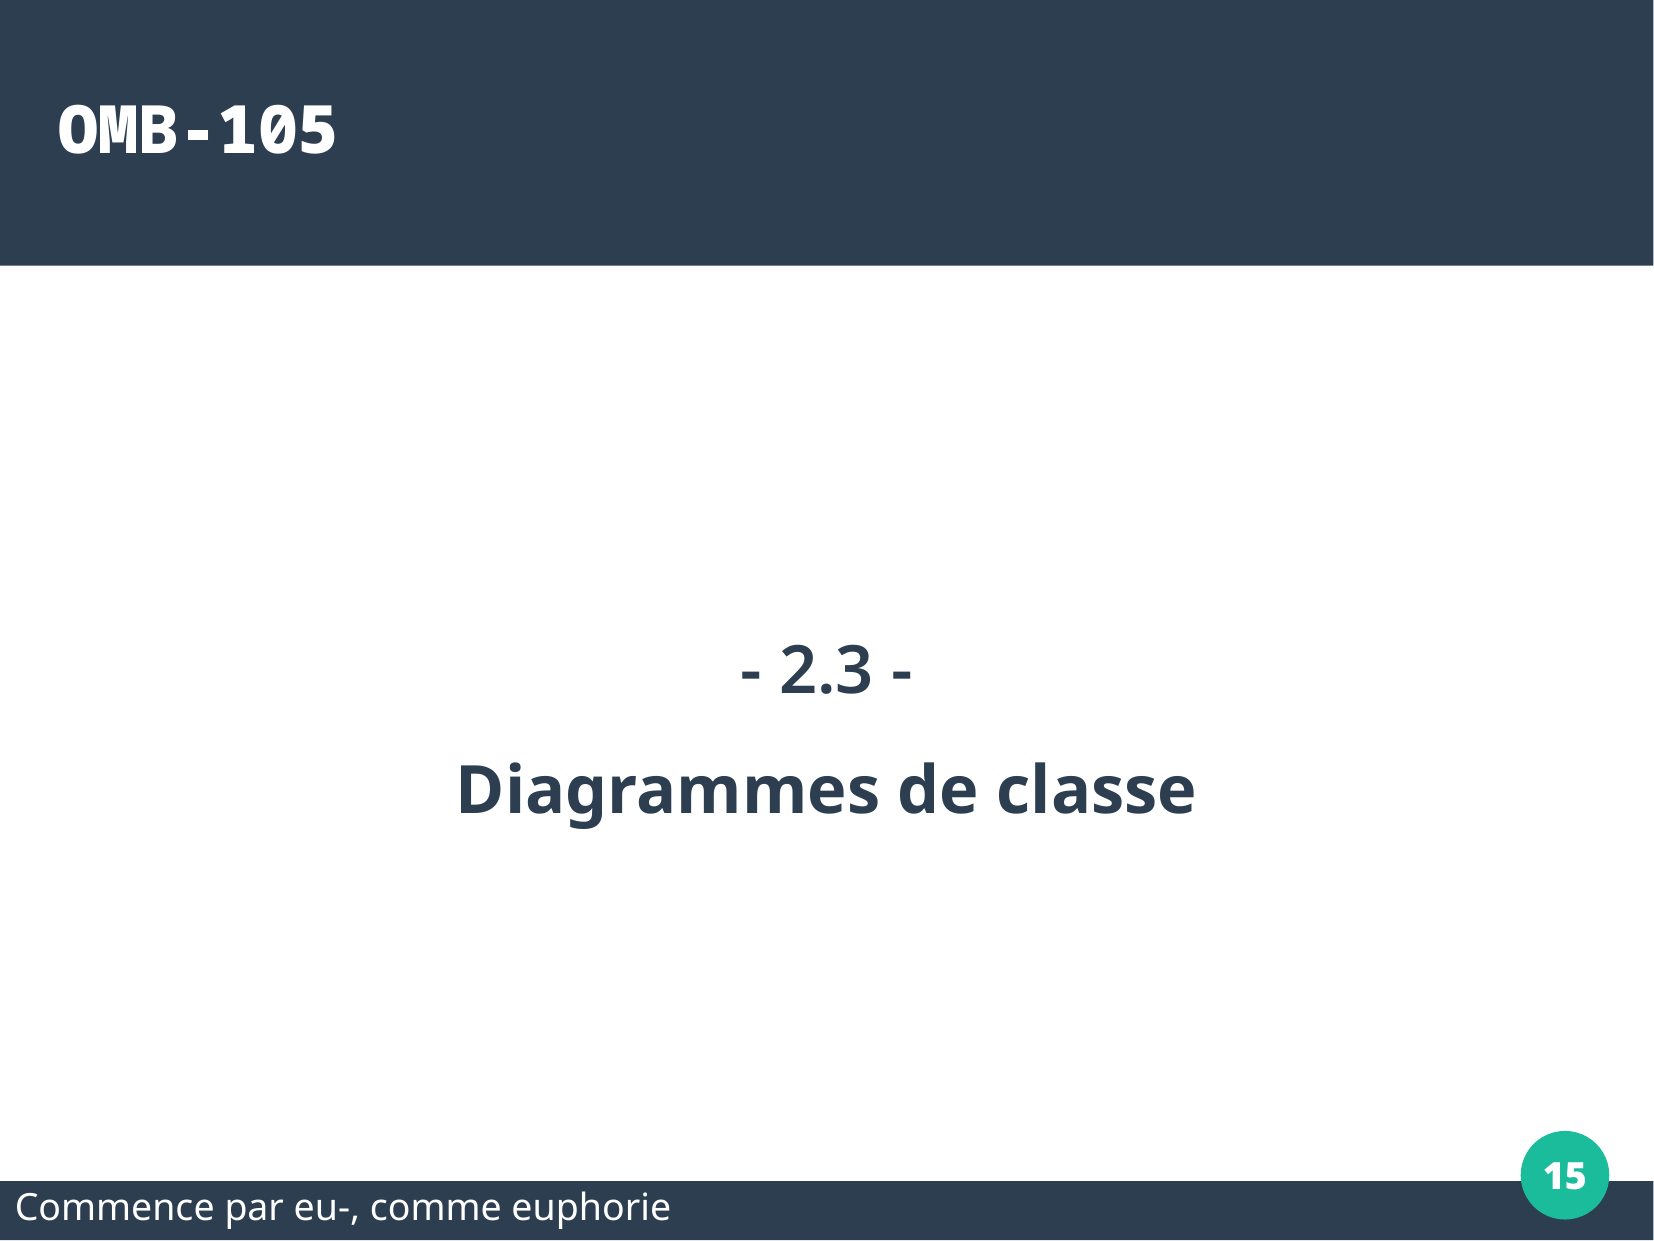

# OMB-105
- 2.3 -
Diagrammes de classe
15
Commence par eu-, comme euphorie